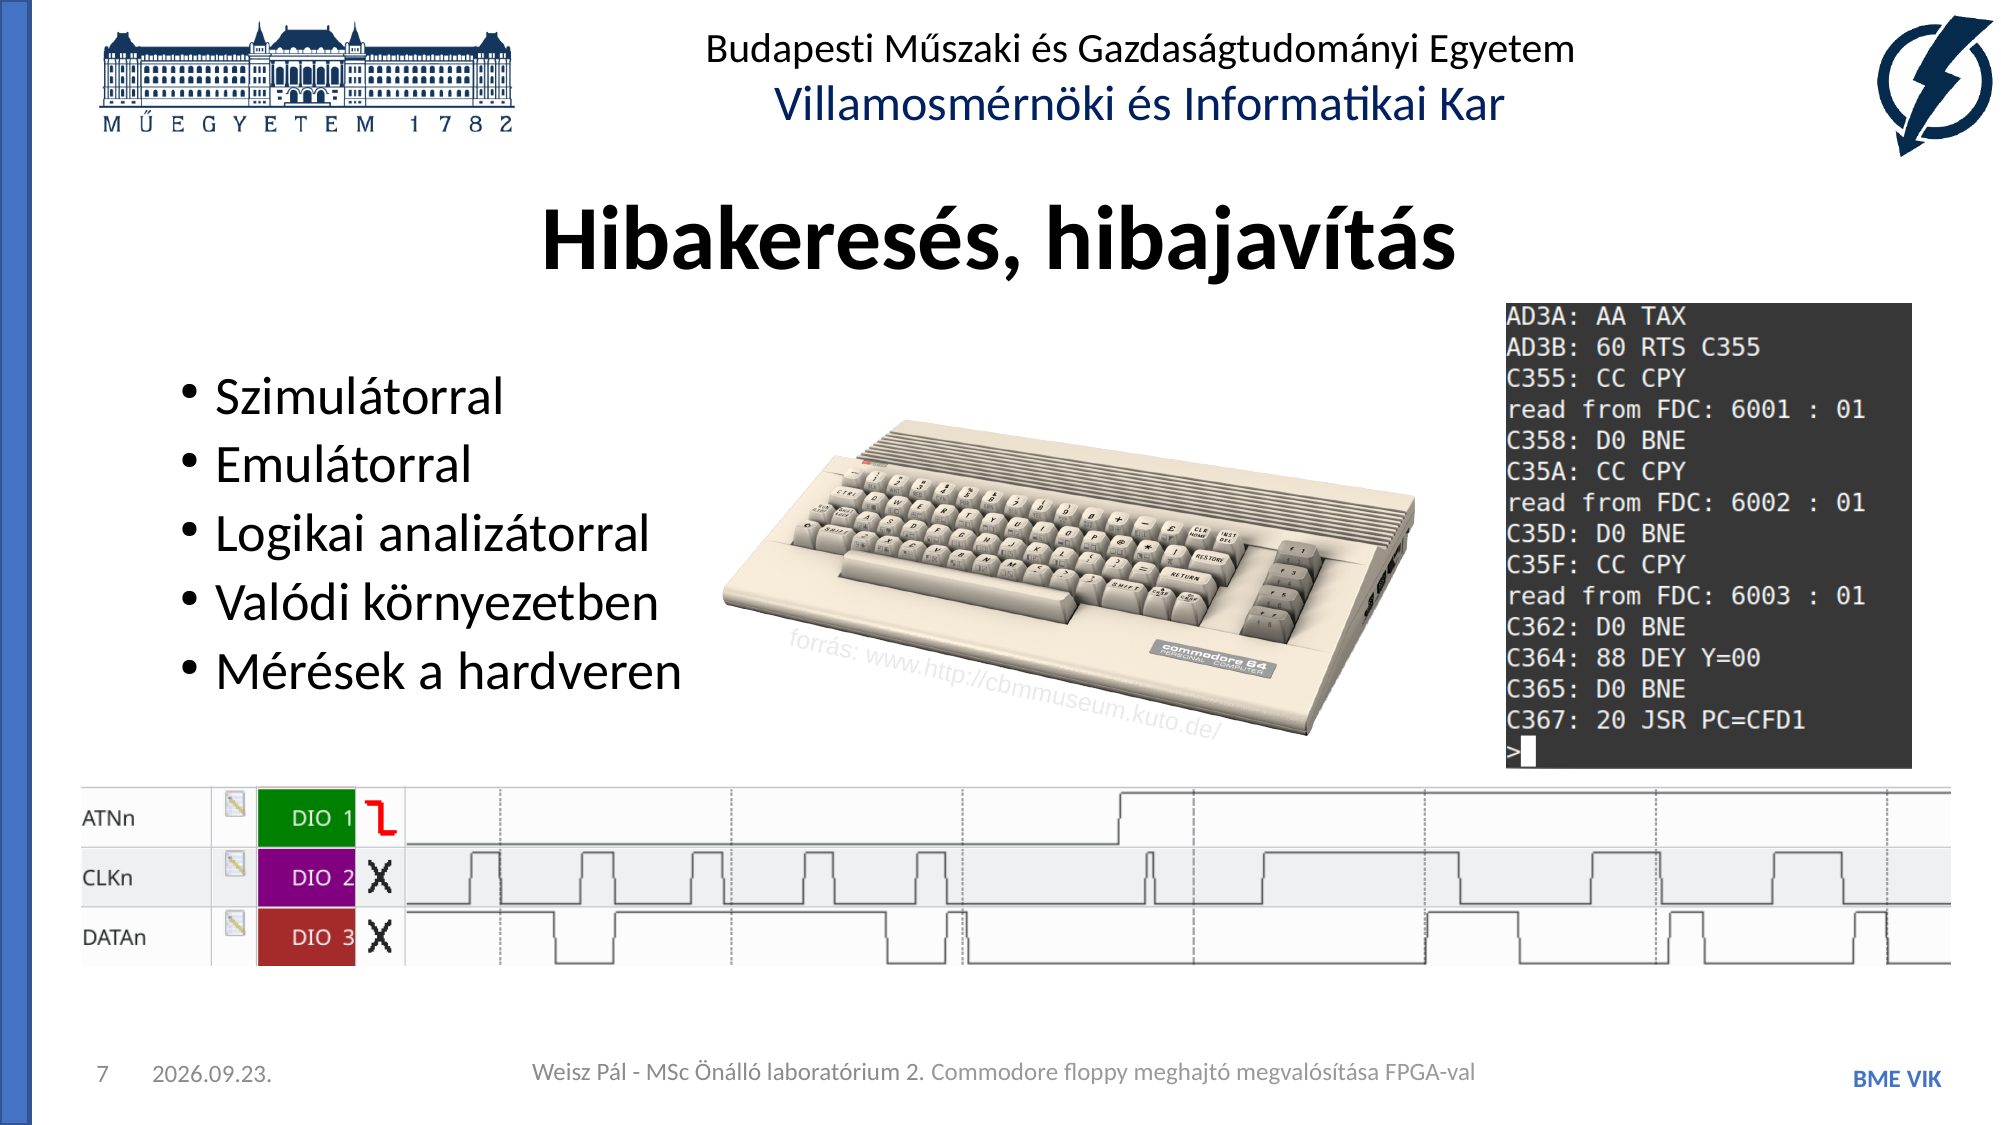

Hibakeresés, hibajavítás
Szimulátorral
Emulátorral
Logikai analizátorral
Valódi környezetben
Mérések a hardveren
forrás: www.http://cbmmuseum.kuto.de/
Weisz Pál - MSc Önálló laboratórium 2. Commodore floppy meghajtó megvalósítása FPGA-val